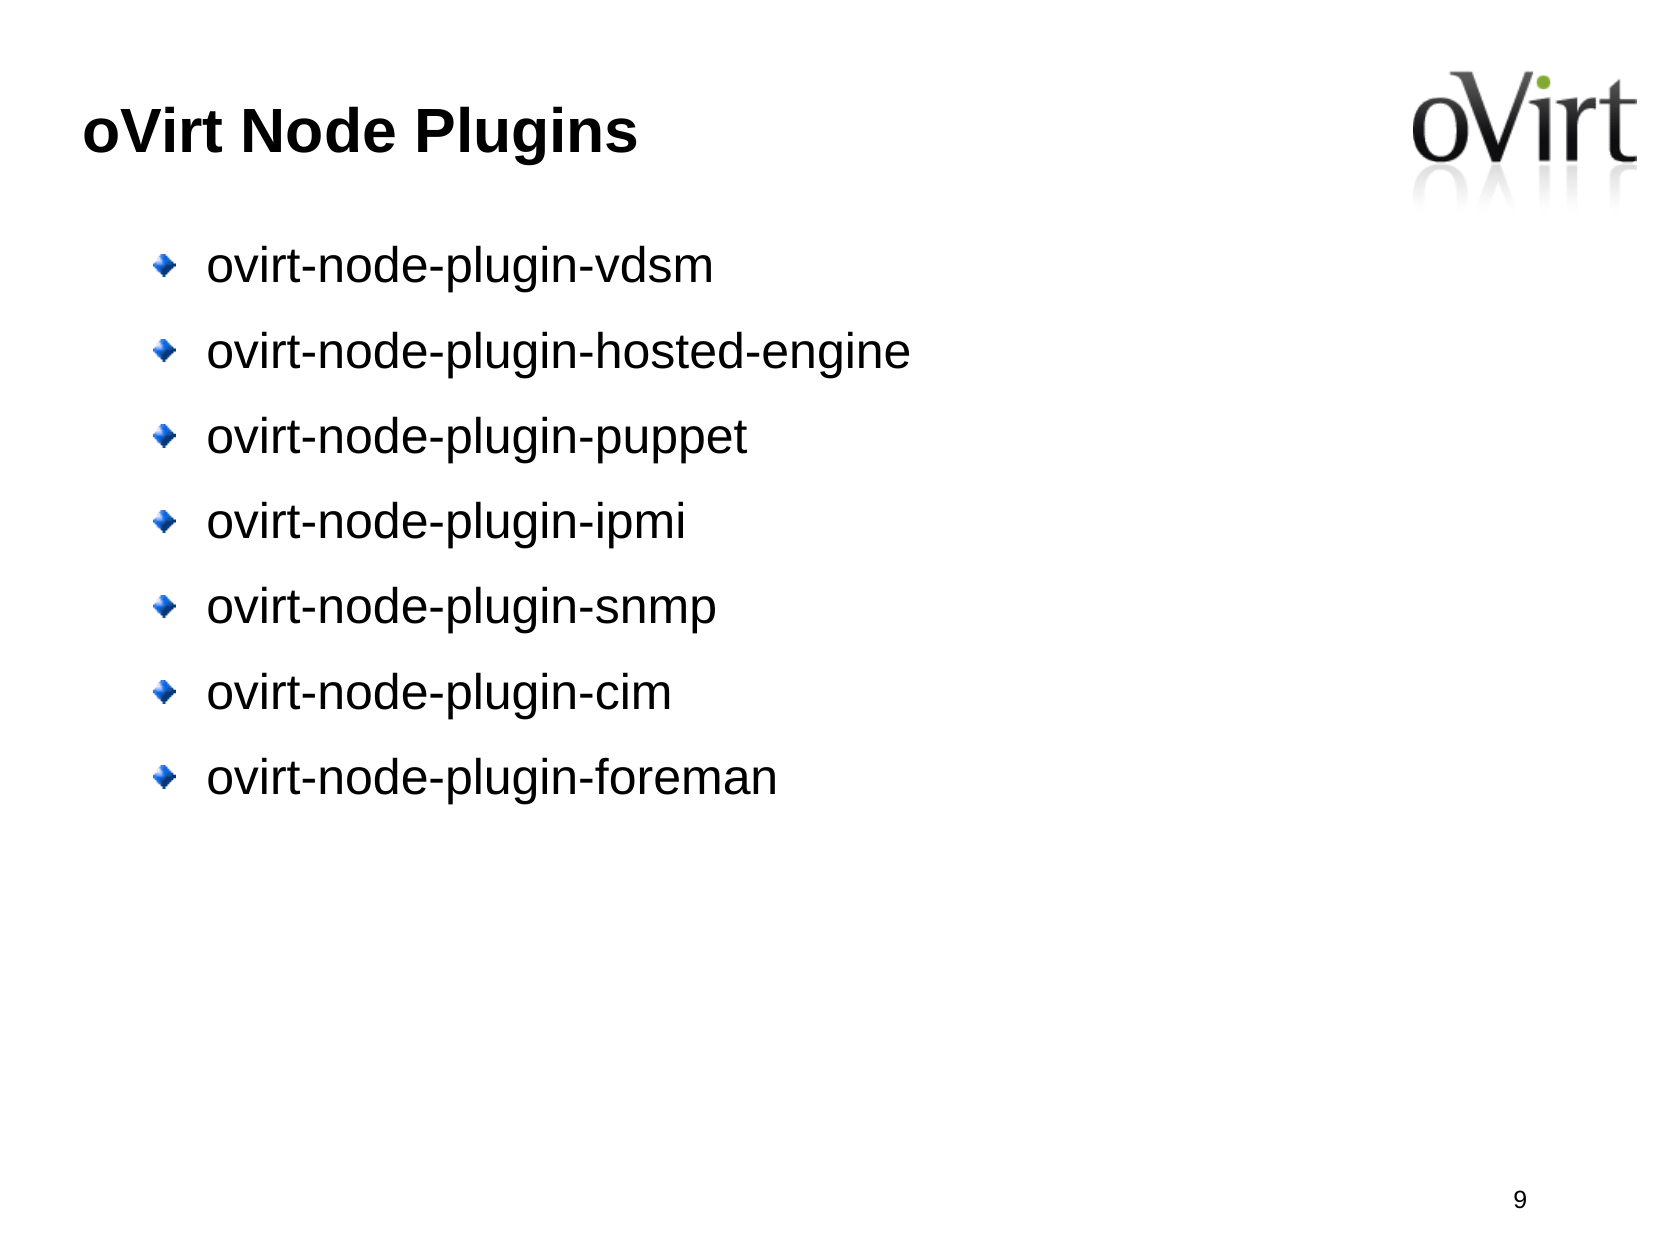

# oVirt Node Plugins
ovirt-node-plugin-vdsm
ovirt-node-plugin-hosted-engine
ovirt-node-plugin-puppet
ovirt-node-plugin-ipmi
ovirt-node-plugin-snmp
ovirt-node-plugin-cim
ovirt-node-plugin-foreman